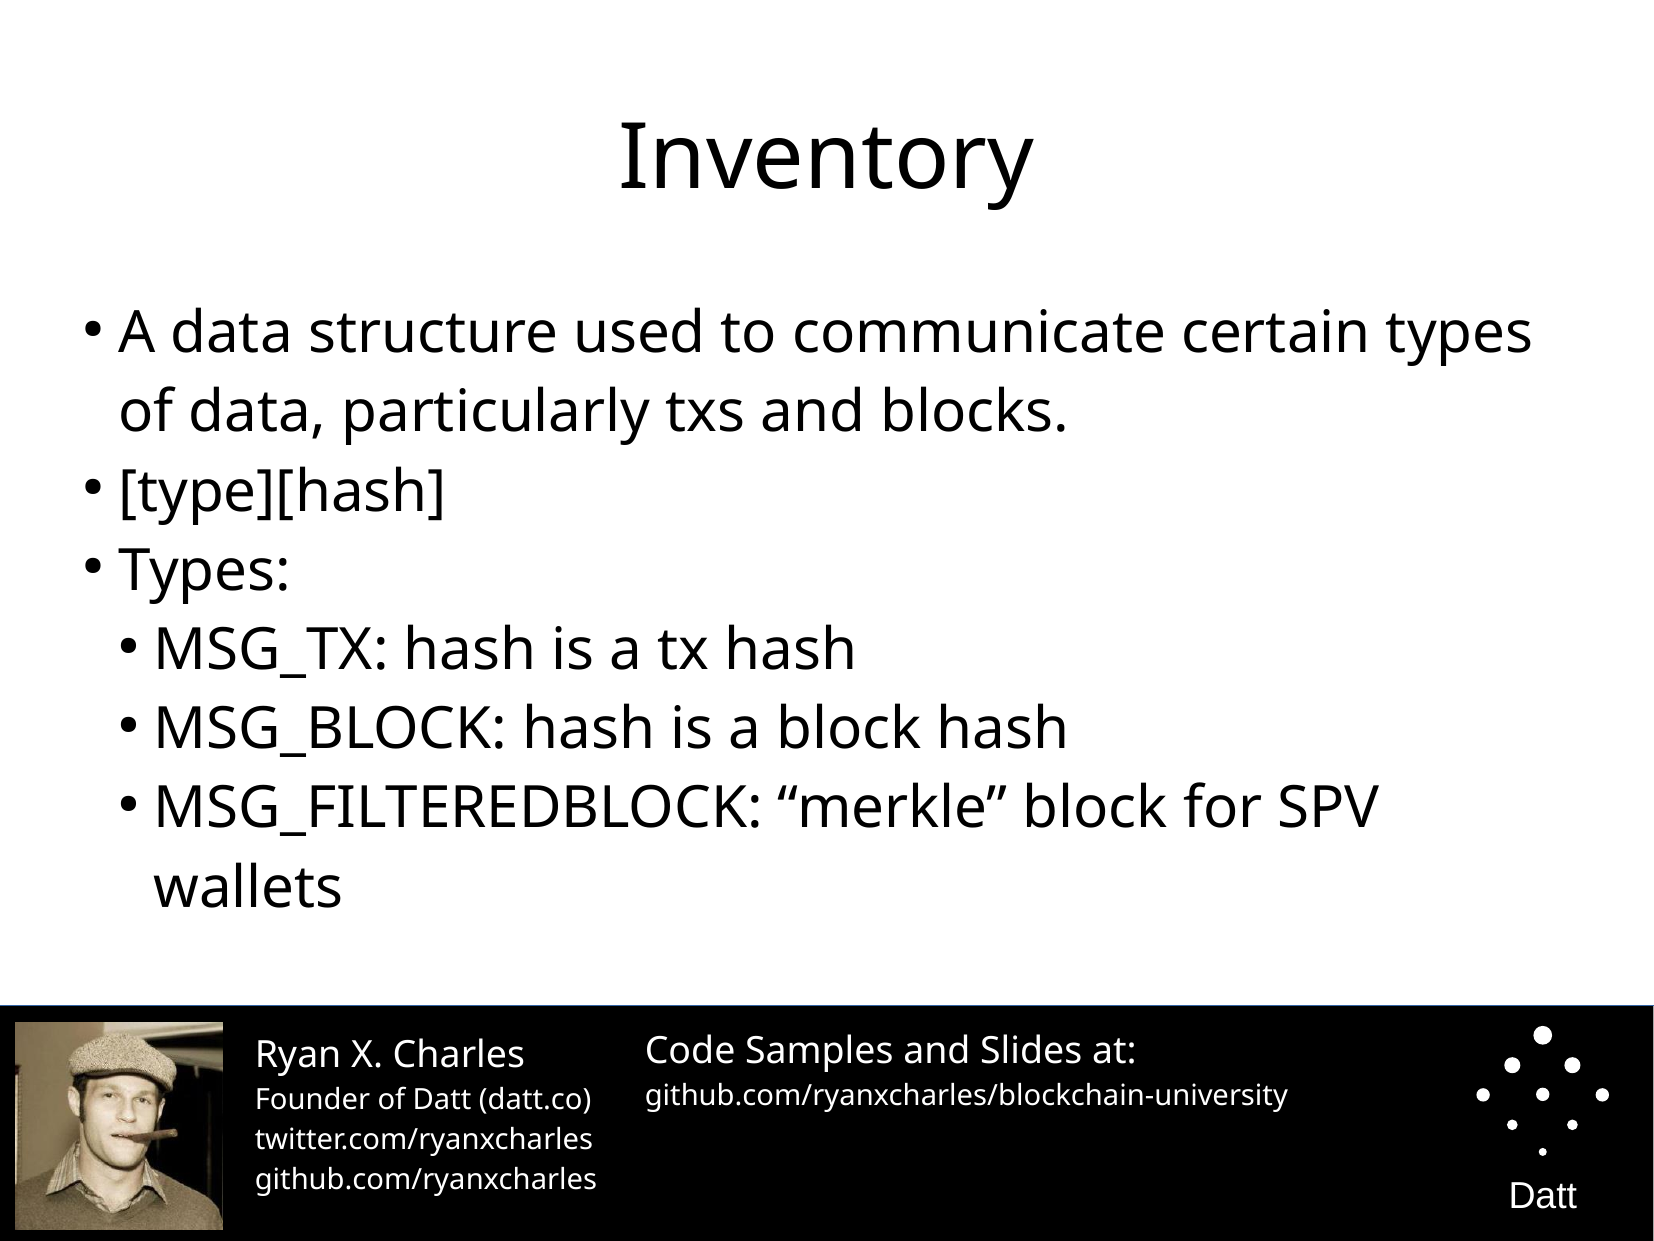

# Inventory
A data structure used to communicate certain types of data, particularly txs and blocks.
[type][hash]
Types:
MSG_TX: hash is a tx hash
MSG_BLOCK: hash is a block hash
MSG_FILTEREDBLOCK: “merkle” block for SPV wallets
Code Samples and Slides at:
github.com/ryanxcharles/blockchain-university
Ryan X. Charles
Founder of Datt (datt.co)
twitter.com/ryanxcharles
github.com/ryanxcharles
Datt